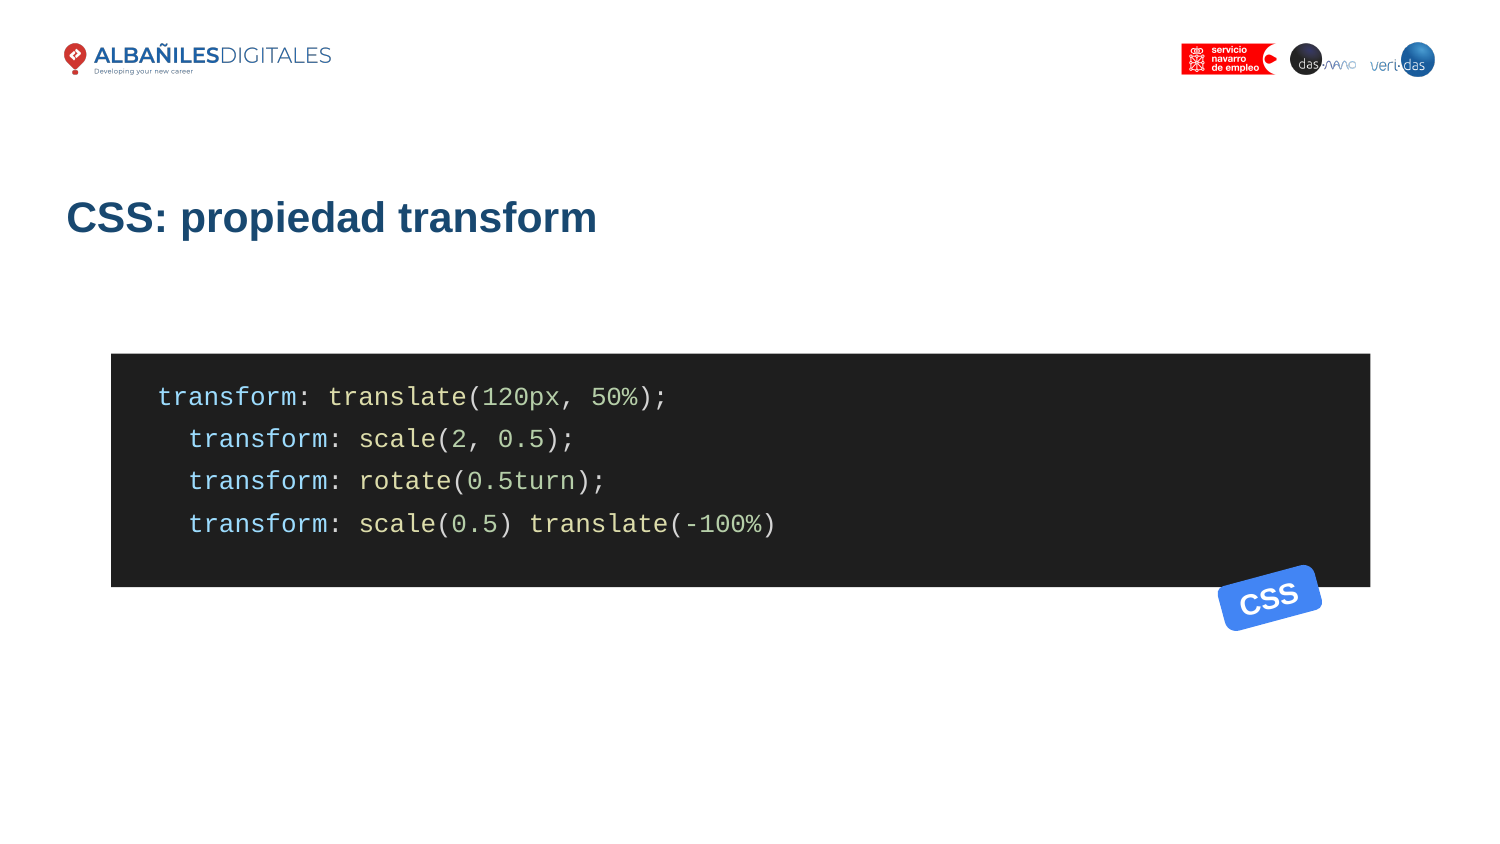

CSS: propiedad transform
 transform: translate(120px, 50%);
 transform: scale(2, 0.5);
 transform: rotate(0.5turn);
 transform: scale(0.5) translate(-100%)
CSS